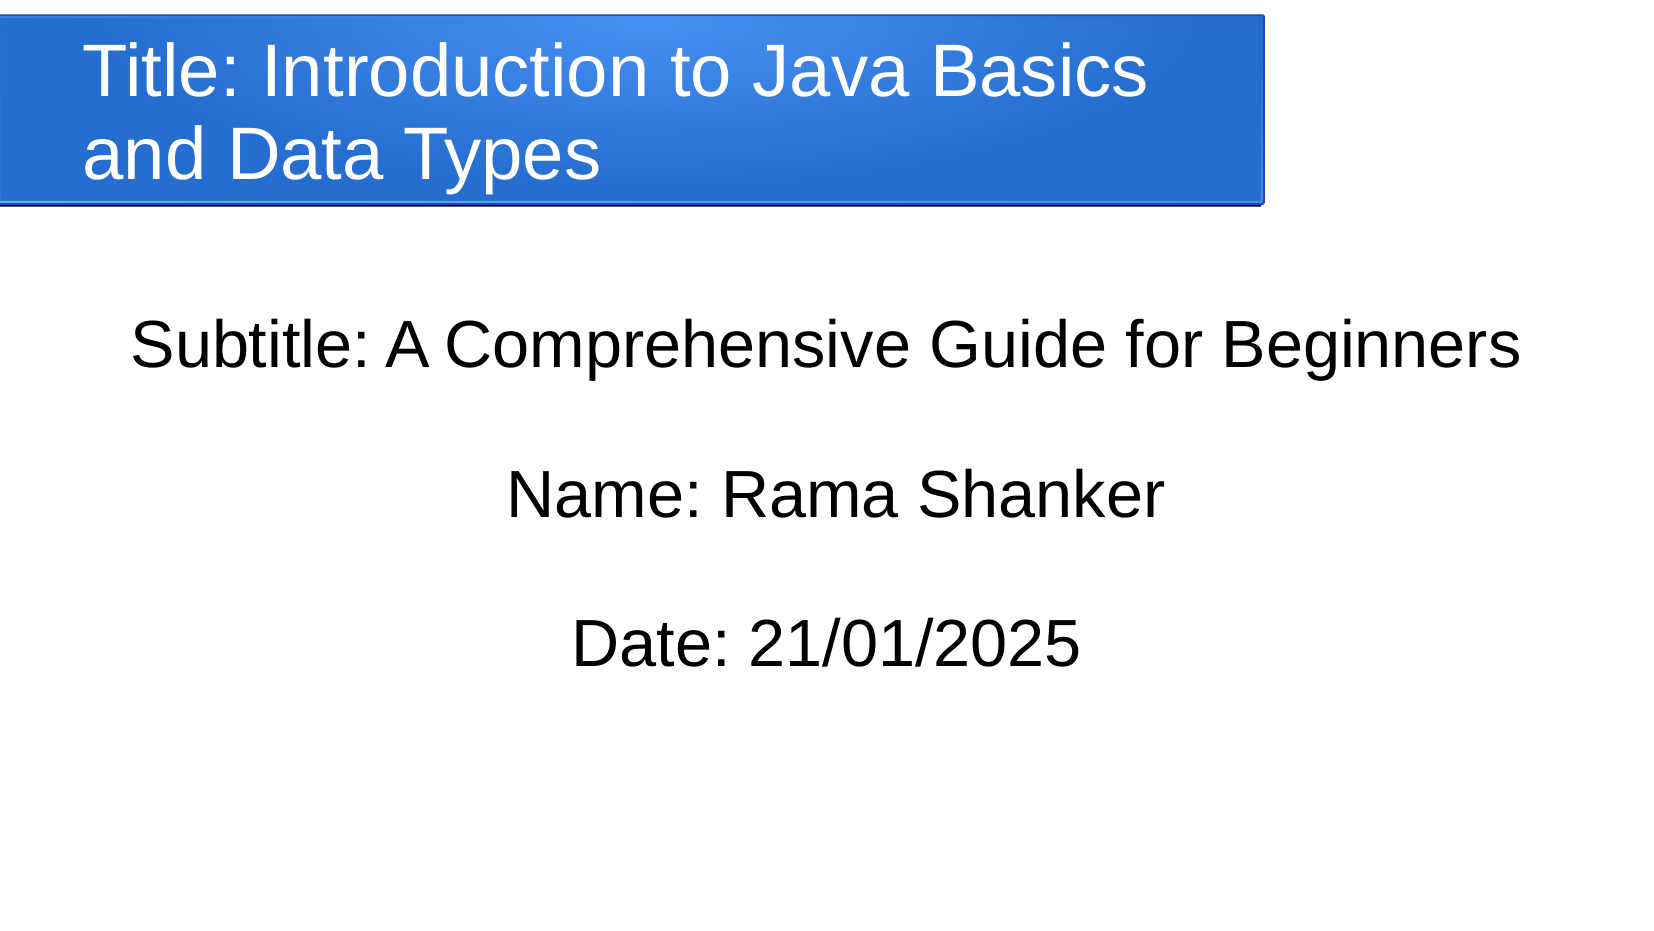

# Title: Introduction to Java Basics and Data Types
Subtitle: A Comprehensive Guide for Beginners
 Name: Rama Shanker
Date: 21/01/2025